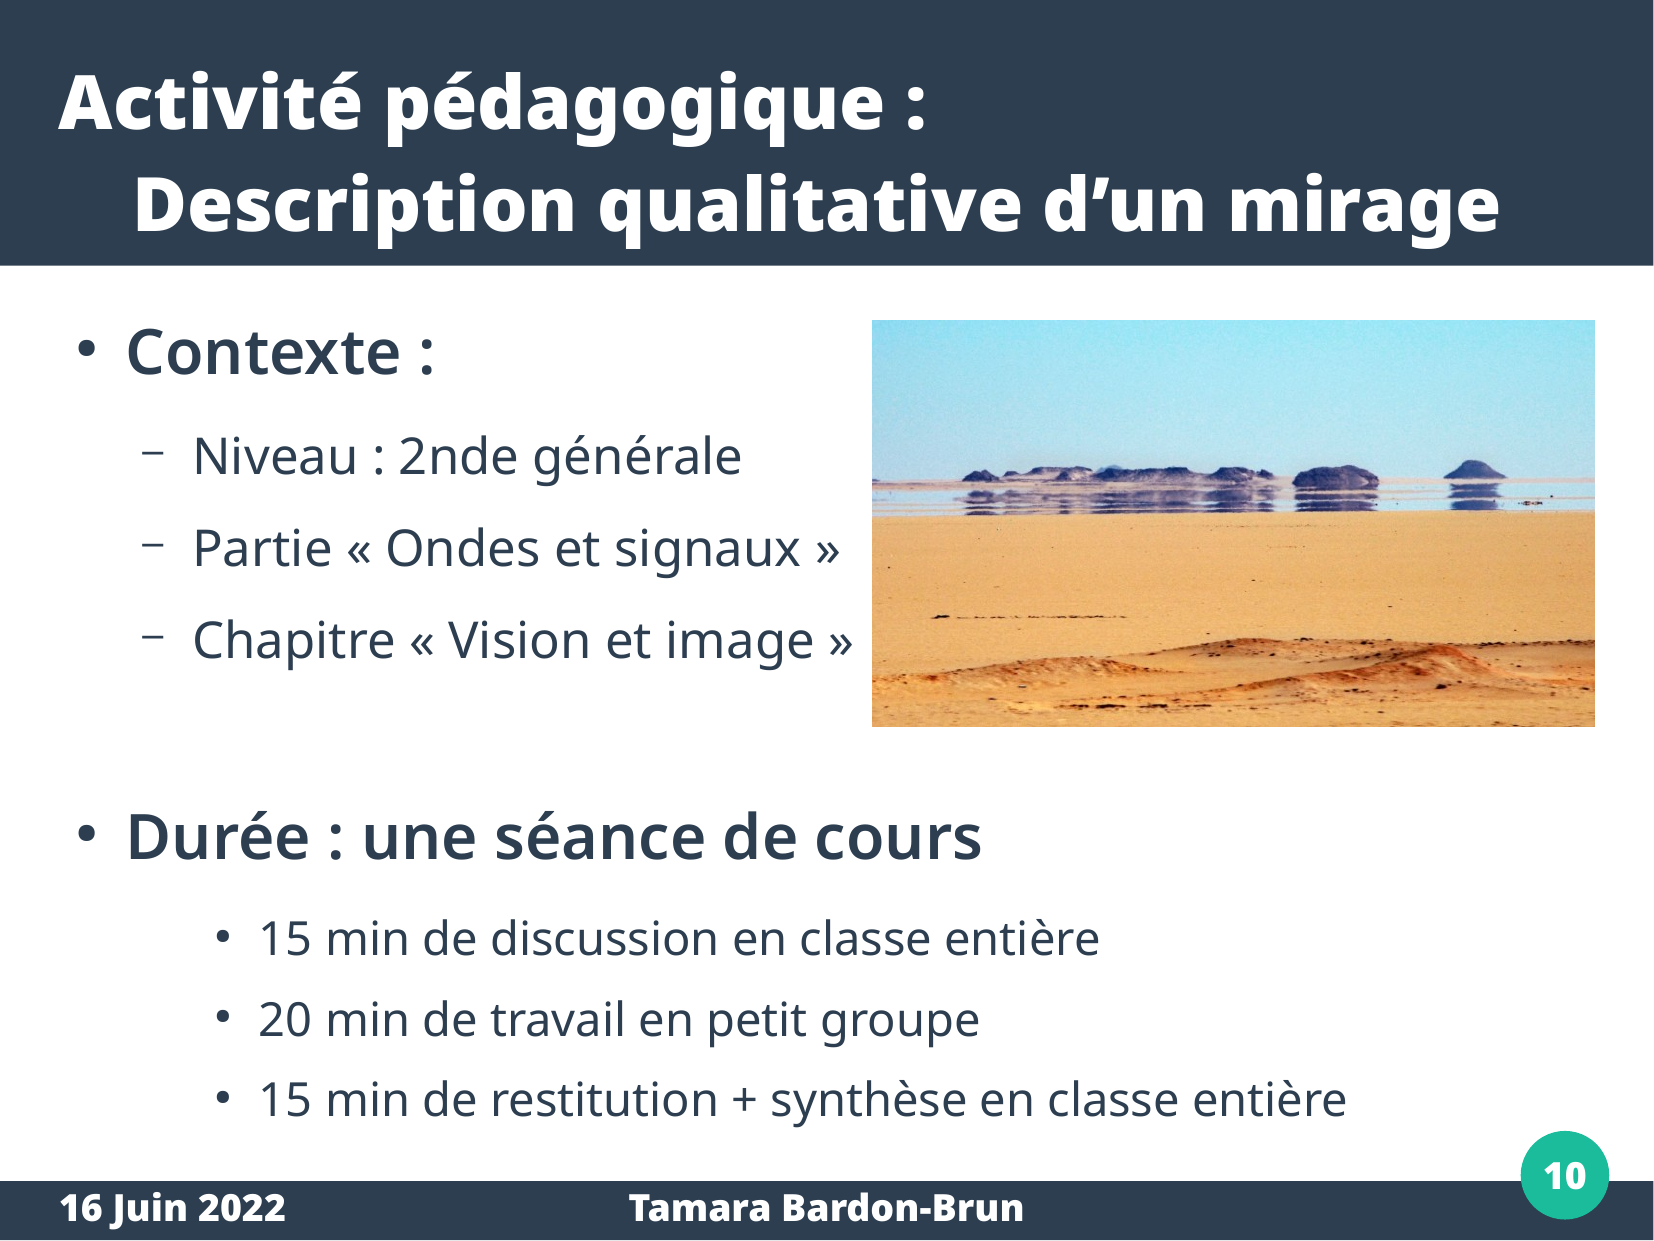

# Activité pédagogique : Description qualitative d’un mirage
Contexte :
Niveau : 2nde générale
Partie « Ondes et signaux »
Chapitre « Vision et image »
Durée : une séance de cours
15 min de discussion en classe entière
20 min de travail en petit groupe
15 min de restitution + synthèse en classe entière
10
16 Juin 2022
Tamara Bardon-Brun